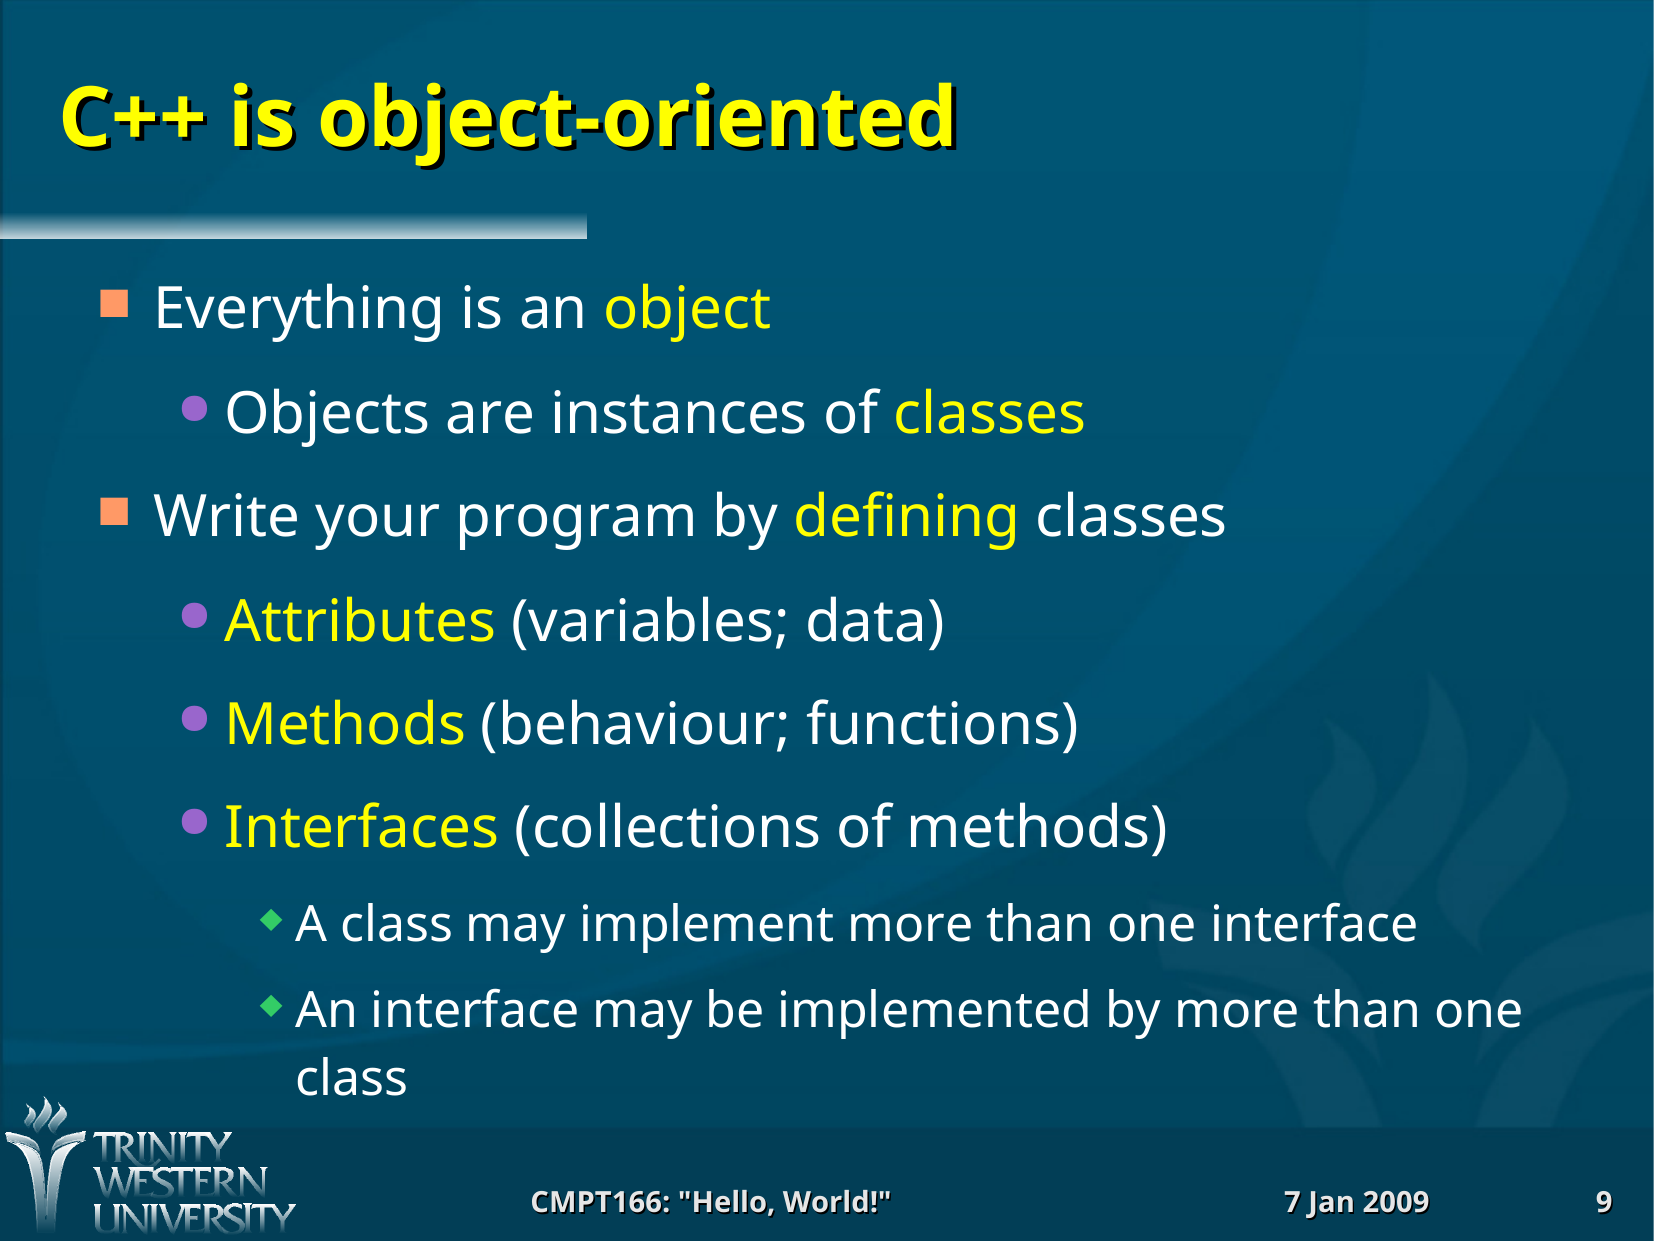

# C++ is object-oriented
Everything is an object
Objects are instances of classes
Write your program by defining classes
Attributes (variables; data)
Methods (behaviour; functions)
Interfaces (collections of methods)
A class may implement more than one interface
An interface may be implemented by more than one class
CMPT166: "Hello, World!"
7 Jan 2009
9